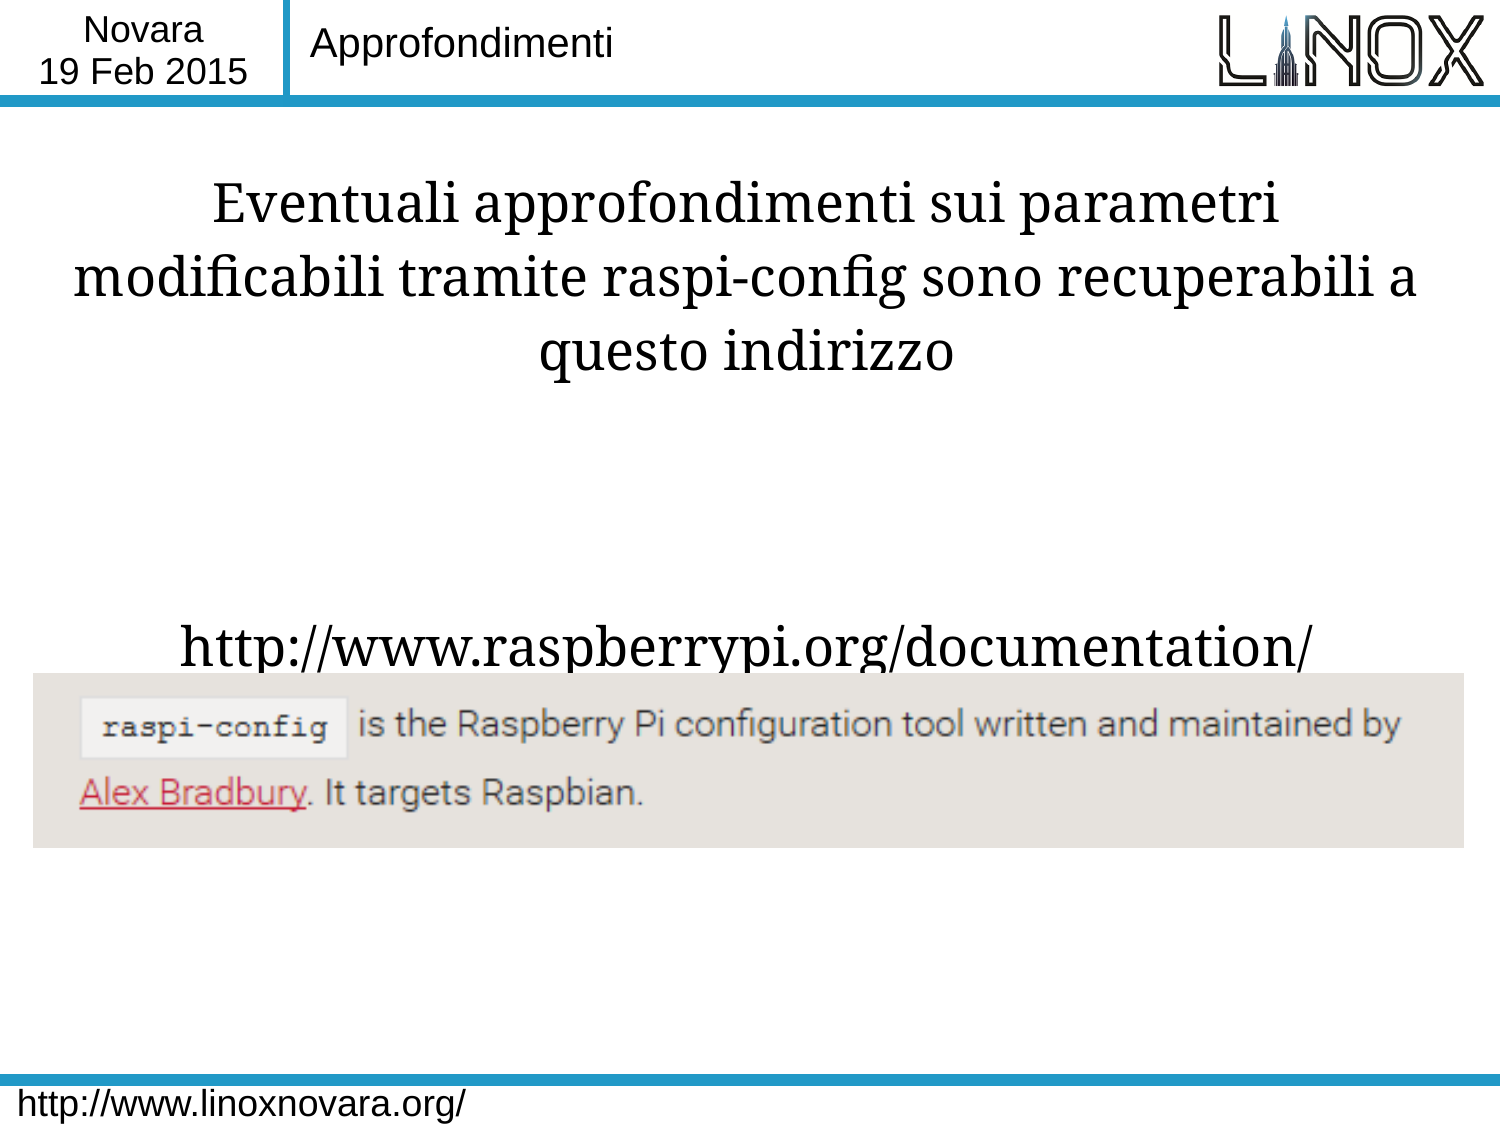

# Approfondimenti
Eventuali approfondimenti sui parametri modificabili tramite raspi-config sono recuperabili a questo indirizzo
http://www.raspberrypi.org/documentation/configuration/raspi-config.md